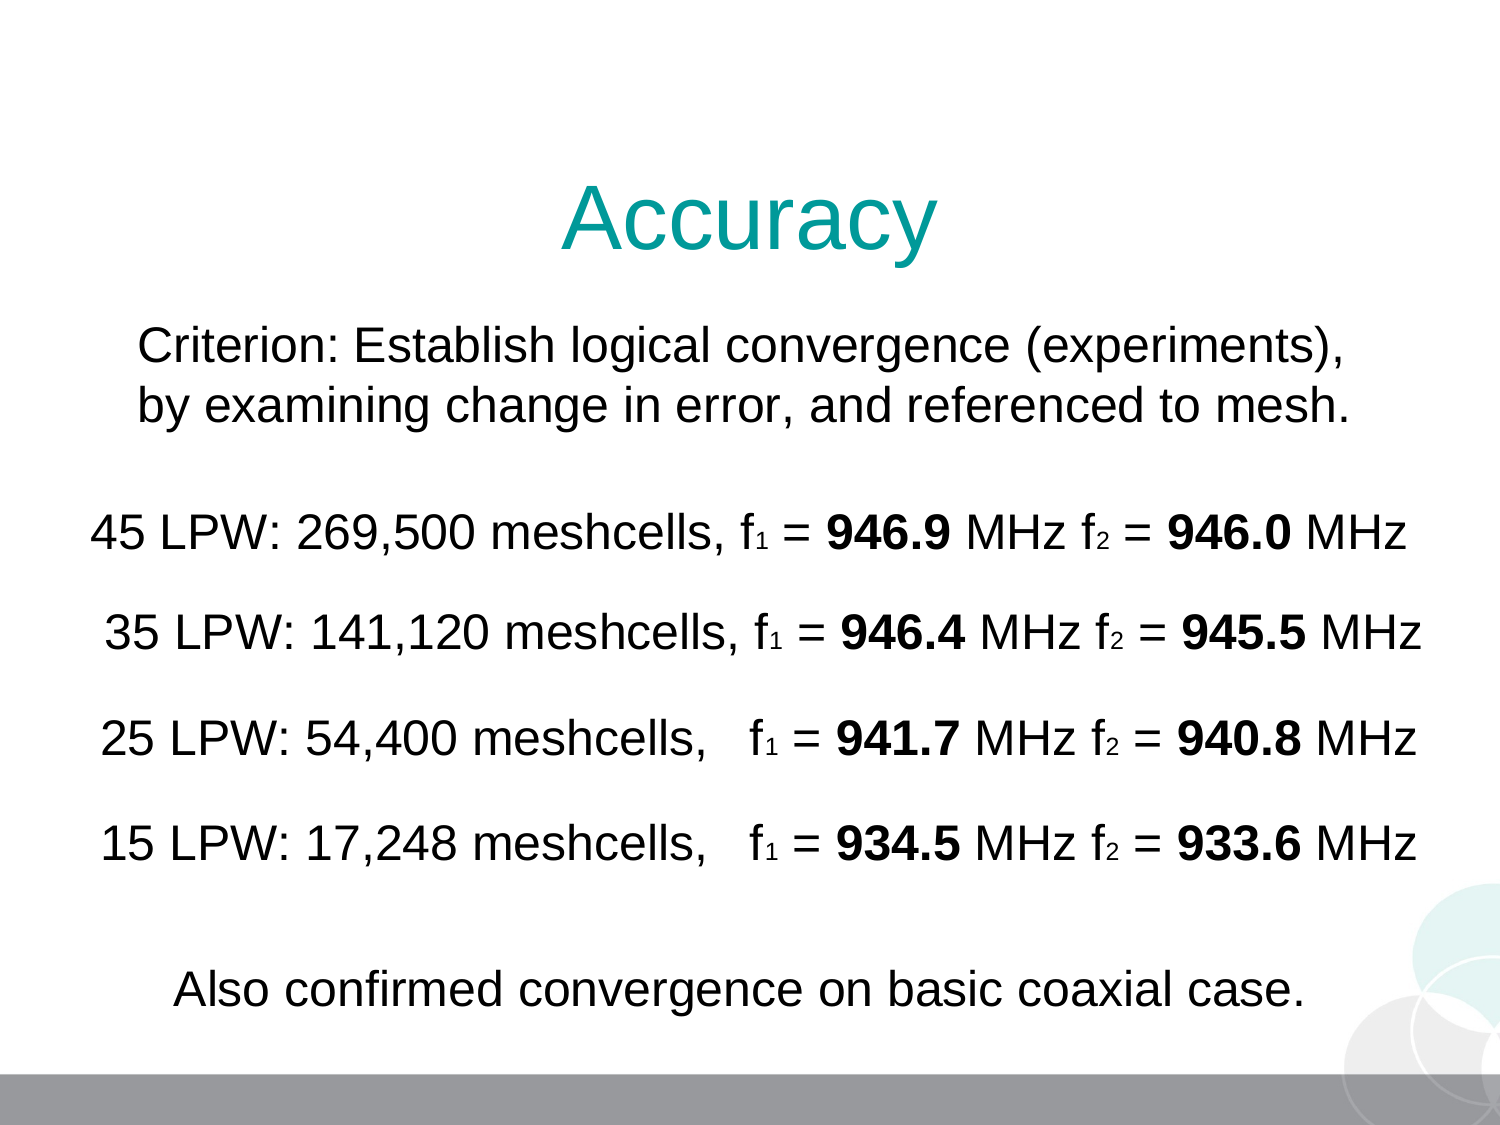

# Accuracy
Criterion: Establish logical convergence (experiments),
by examining change in error, and referenced to mesh.
45 LPW: 269,500 meshcells, f1 = 946.9 MHz f2 = 946.0 MHz
35 LPW: 141,120 meshcells, f1 = 946.4 MHz f2 = 945.5 MHz
25 LPW: 54,400 meshcells, f1 = 941.7 MHz f2 = 940.8 MHz
15 LPW: 17,248 meshcells, f1 = 934.5 MHz f2 = 933.6 MHz
Also confirmed convergence on basic coaxial case.